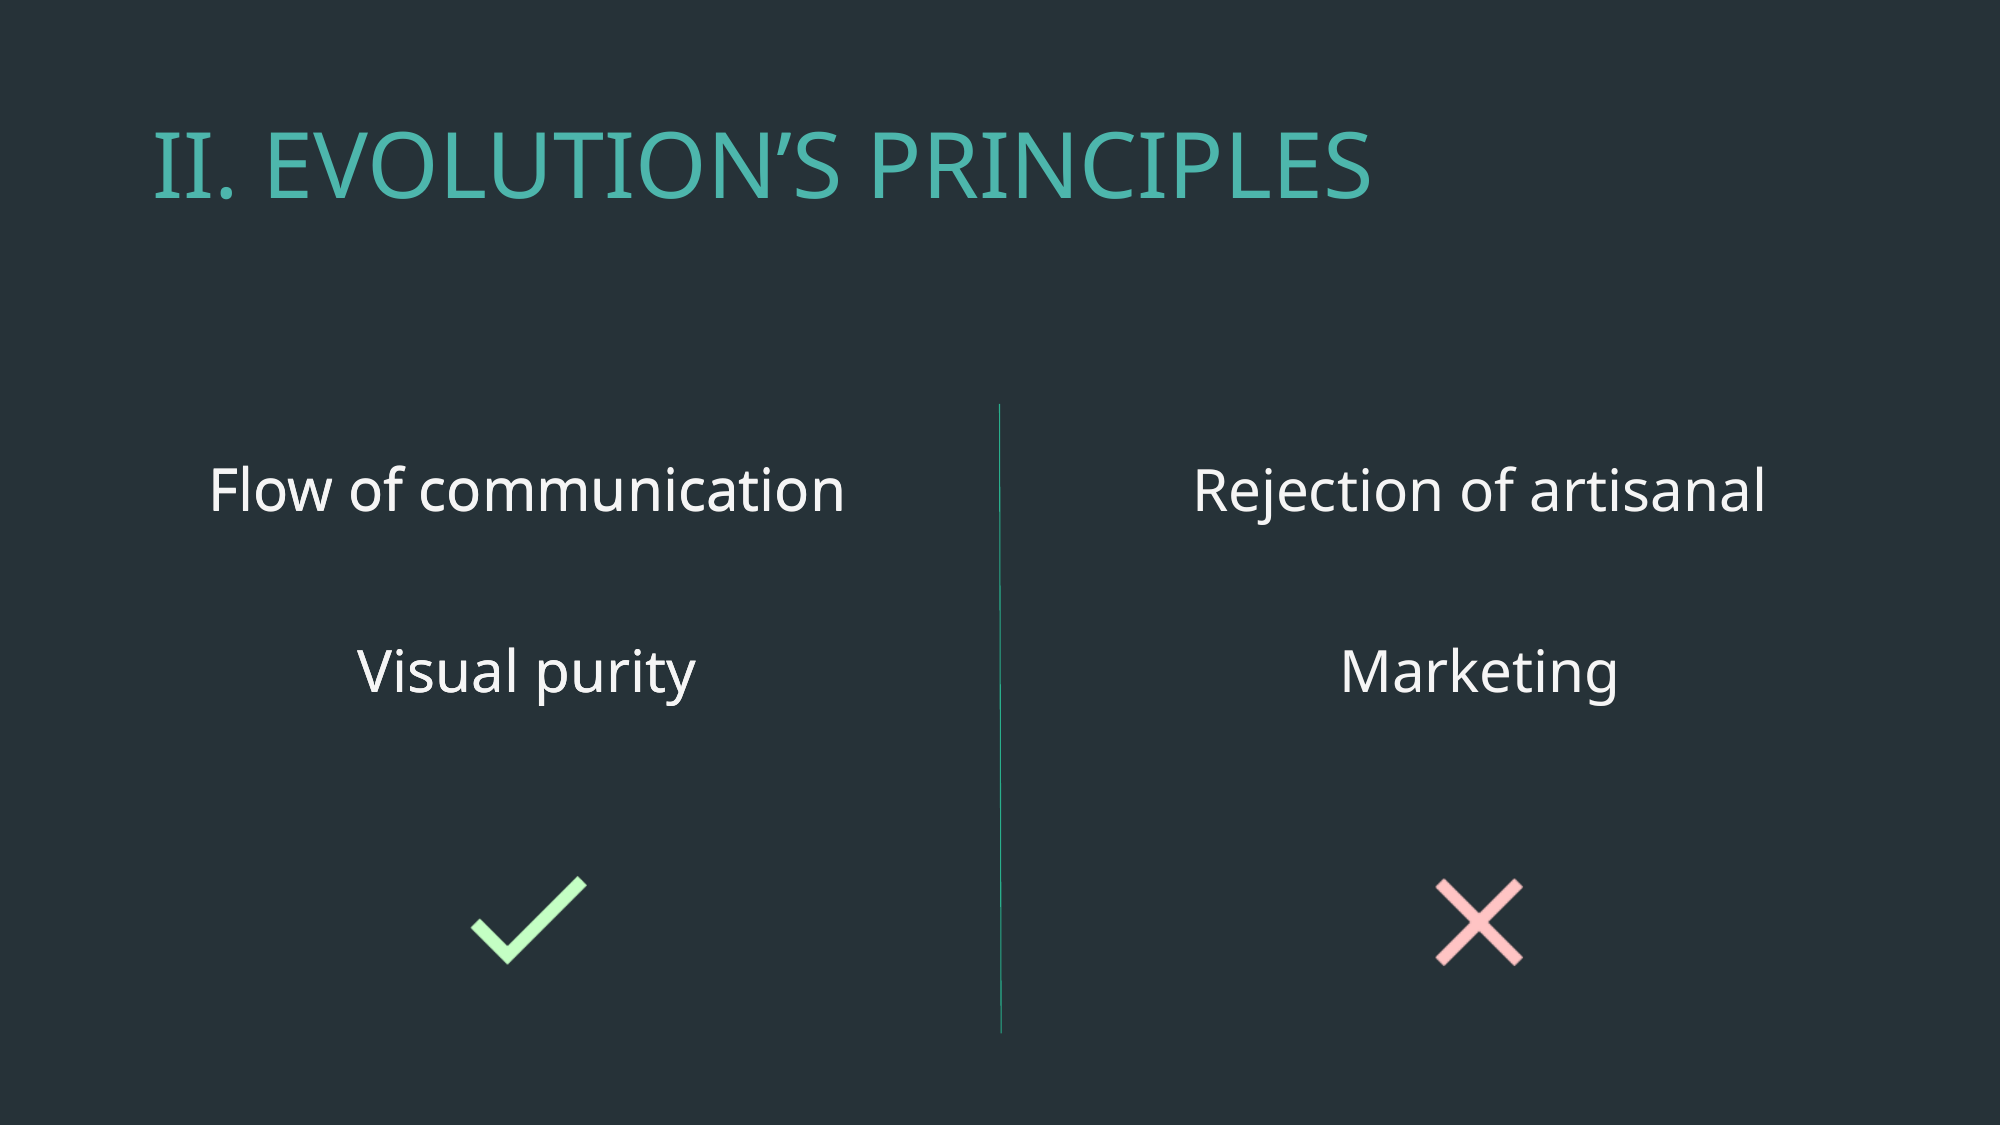

# II. Evolution’s principles
Flow of communication
Visual purity
Flow of communication
Visual purity
Rejection of artisanal
Marketing
Flow of communication
Visual purity
Rejection of artisanal
Marketing